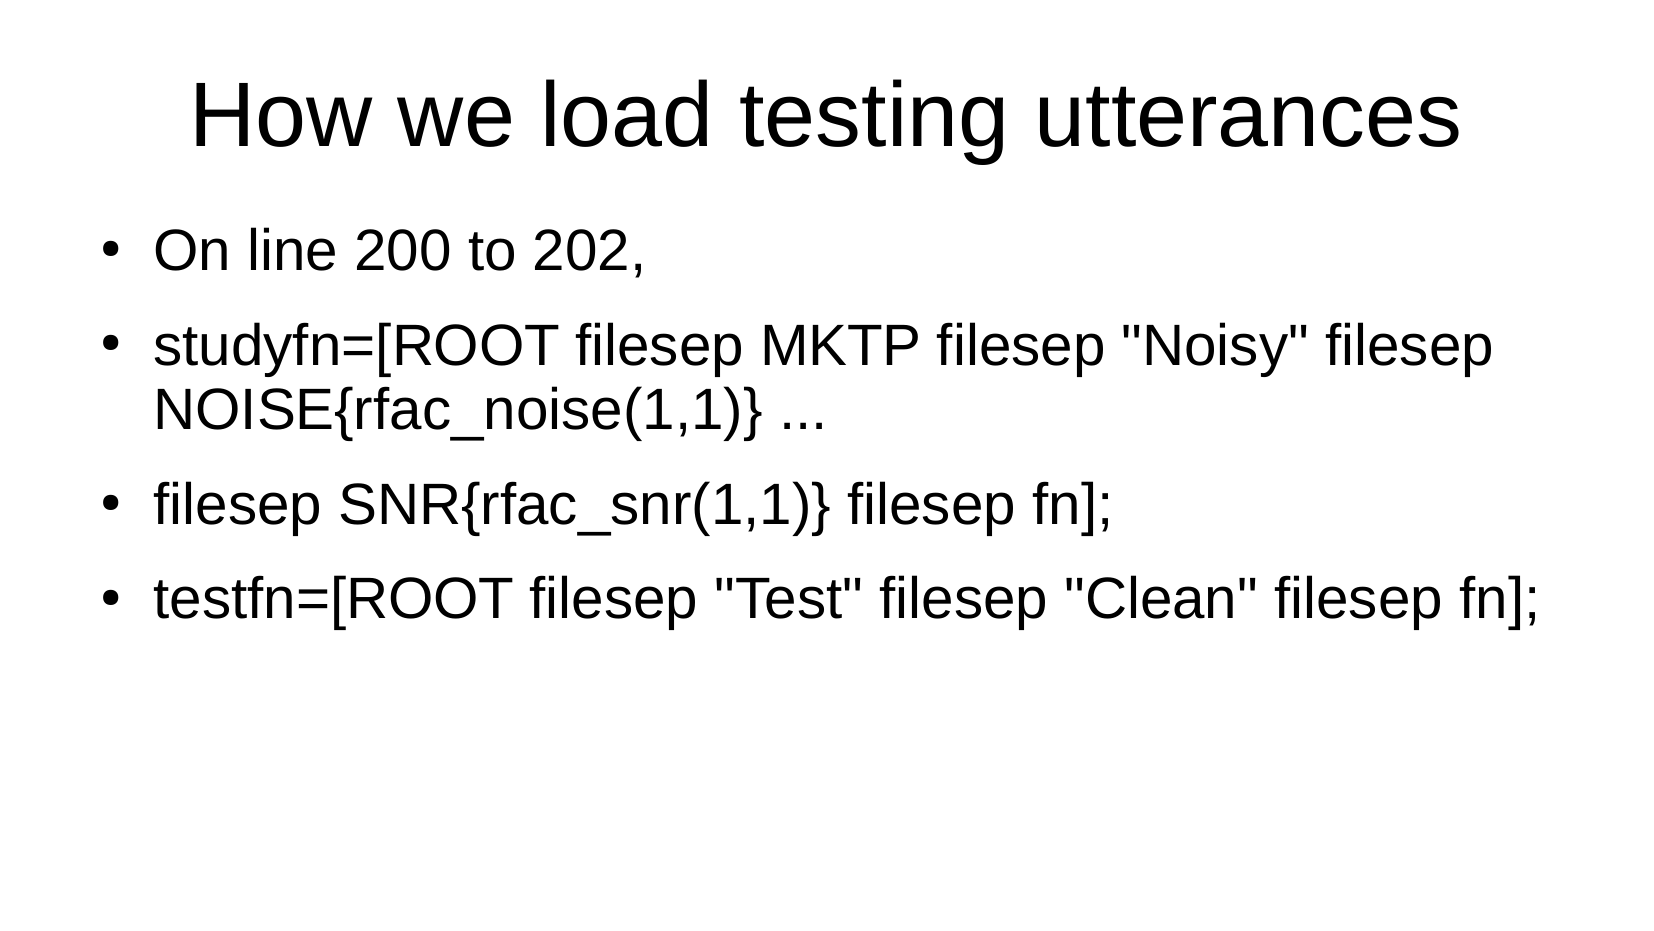

# How we load testing utterances
On line 200 to 202,
studyfn=[ROOT filesep MKTP filesep "Noisy" filesep NOISE{rfac_noise(1,1)} ...
filesep SNR{rfac_snr(1,1)} filesep fn];
testfn=[ROOT filesep "Test" filesep "Clean" filesep fn];